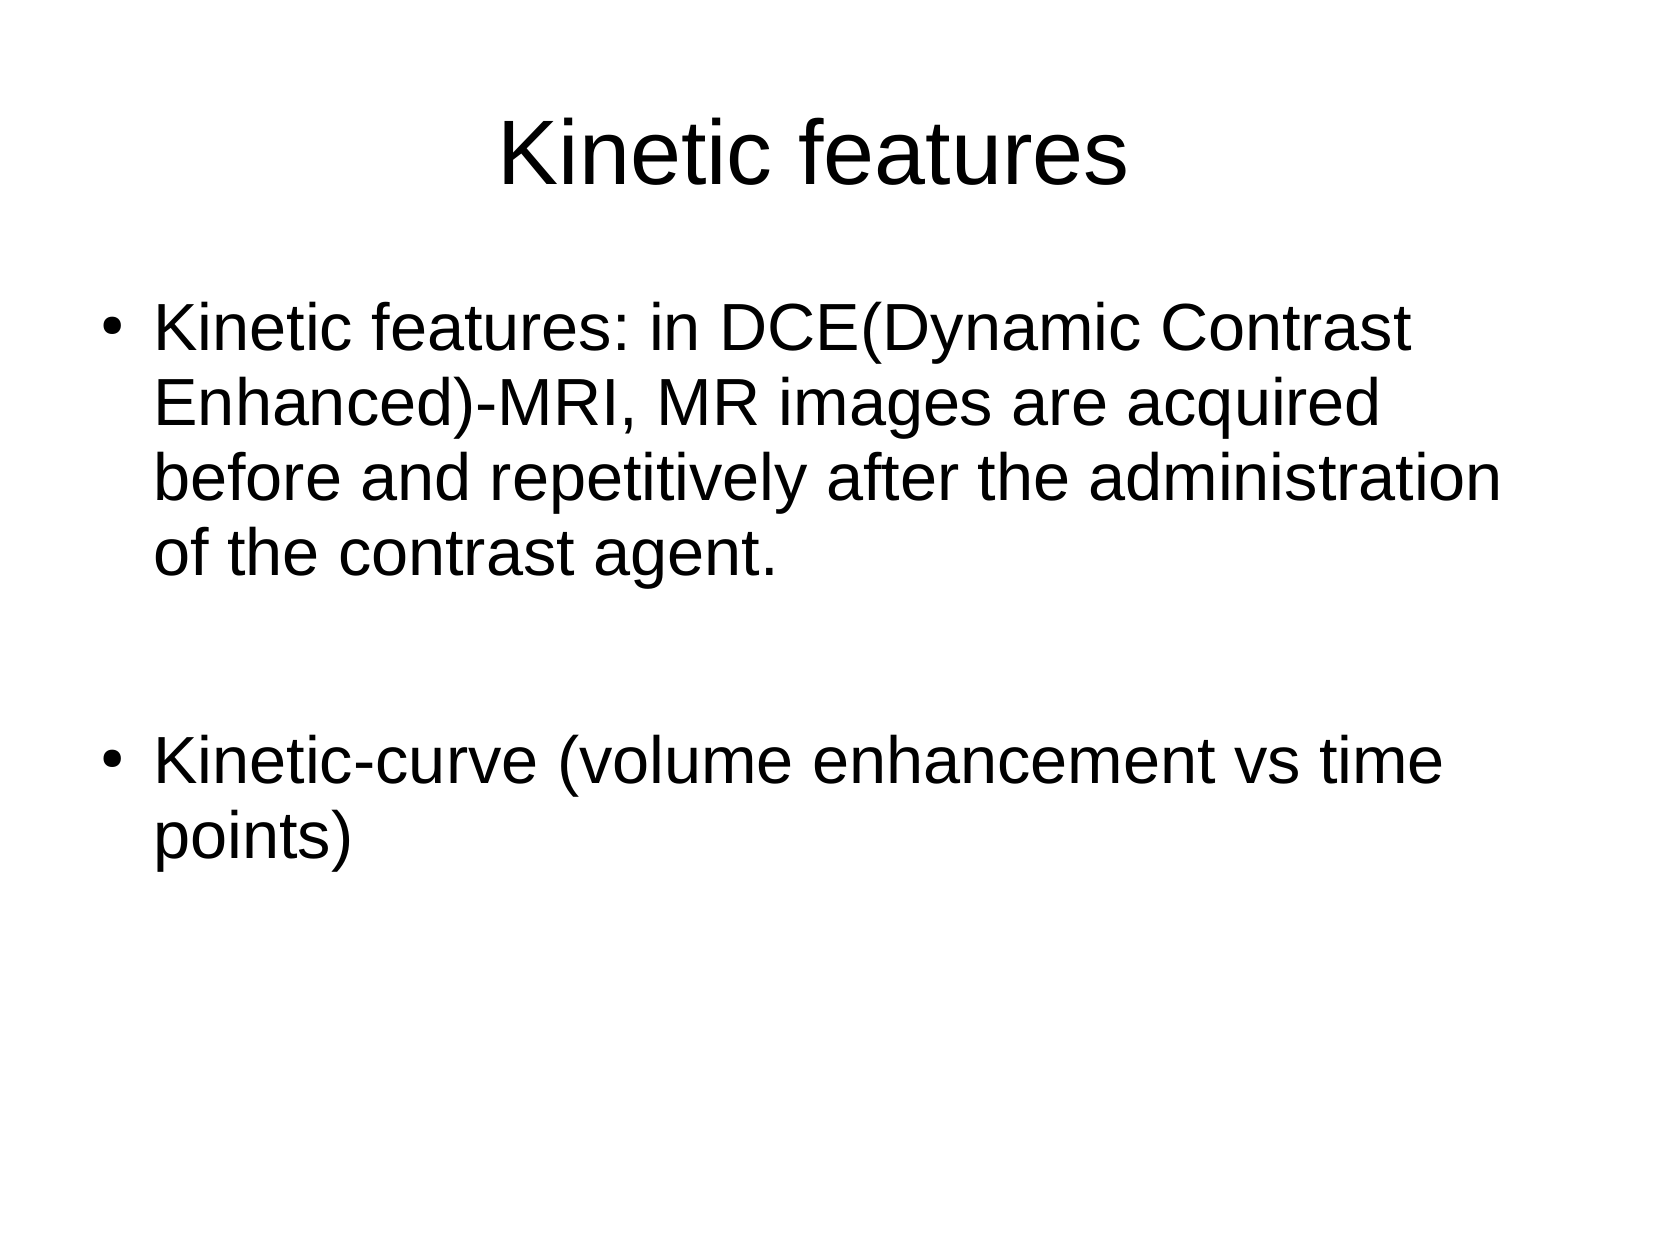

# Kinetic features
Kinetic features: in DCE(Dynamic Contrast Enhanced)-MRI, MR images are acquired before and repetitively after the administration of the contrast agent.
Kinetic-curve (volume enhancement vs time points)